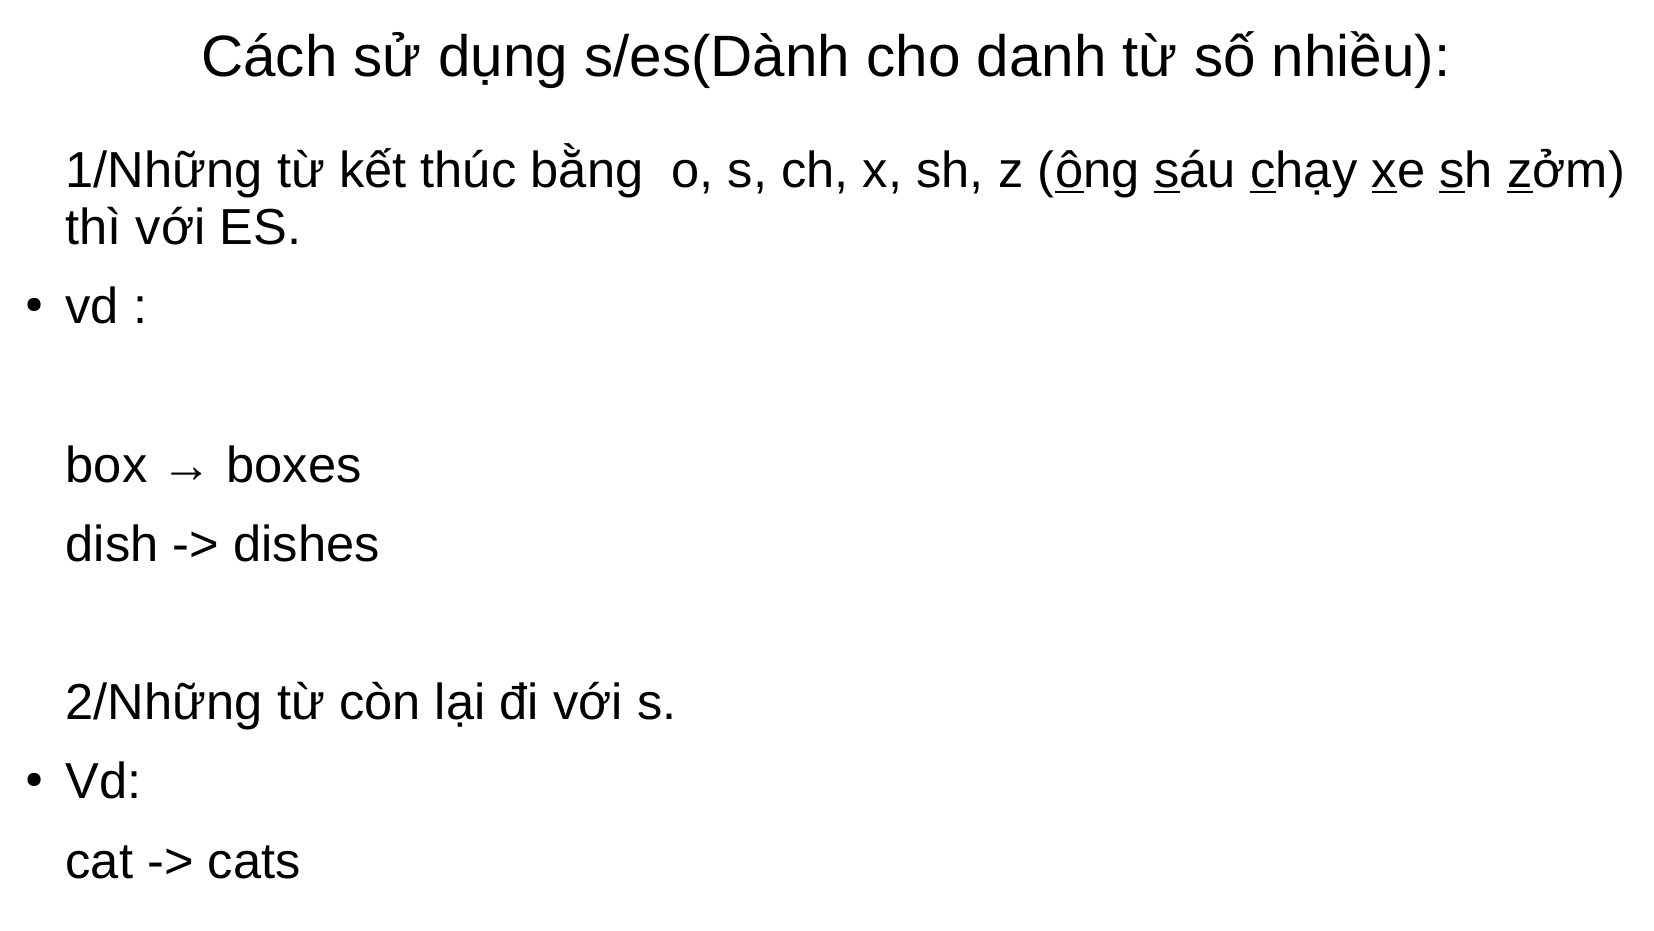

# Cách sử dụng s/es(Dành cho danh từ số nhiều):
1/Những từ kết thúc bằng o, s, ch, x, sh, z (ông sáu chạy xe sh zởm) thì với ES.
vd :
box → boxes
dish -> dishes
2/Những từ còn lại đi với s.
Vd:
cat -> cats